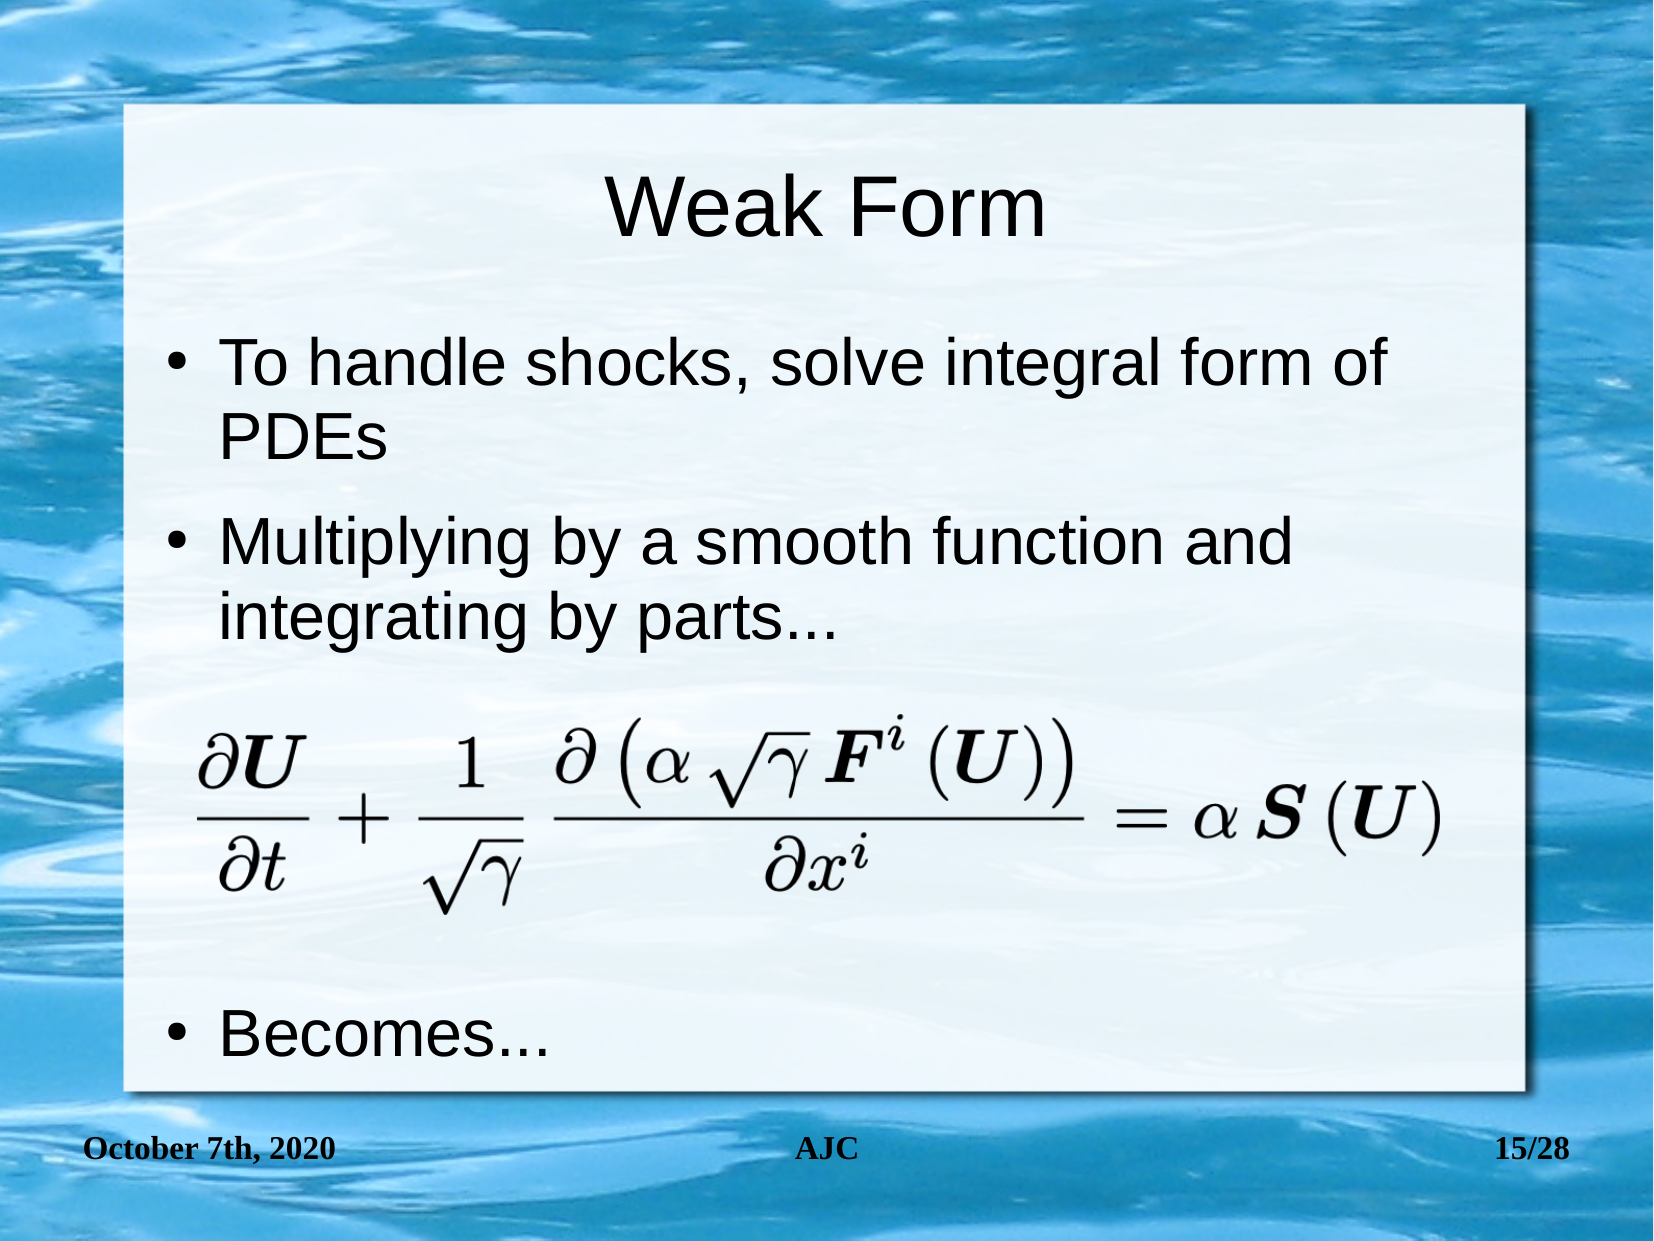

# Weak Form
To handle shocks, solve integral form of PDEs
Multiplying by a smooth function and integrating by parts...
Becomes...
October 7th, 2020
AJC
15